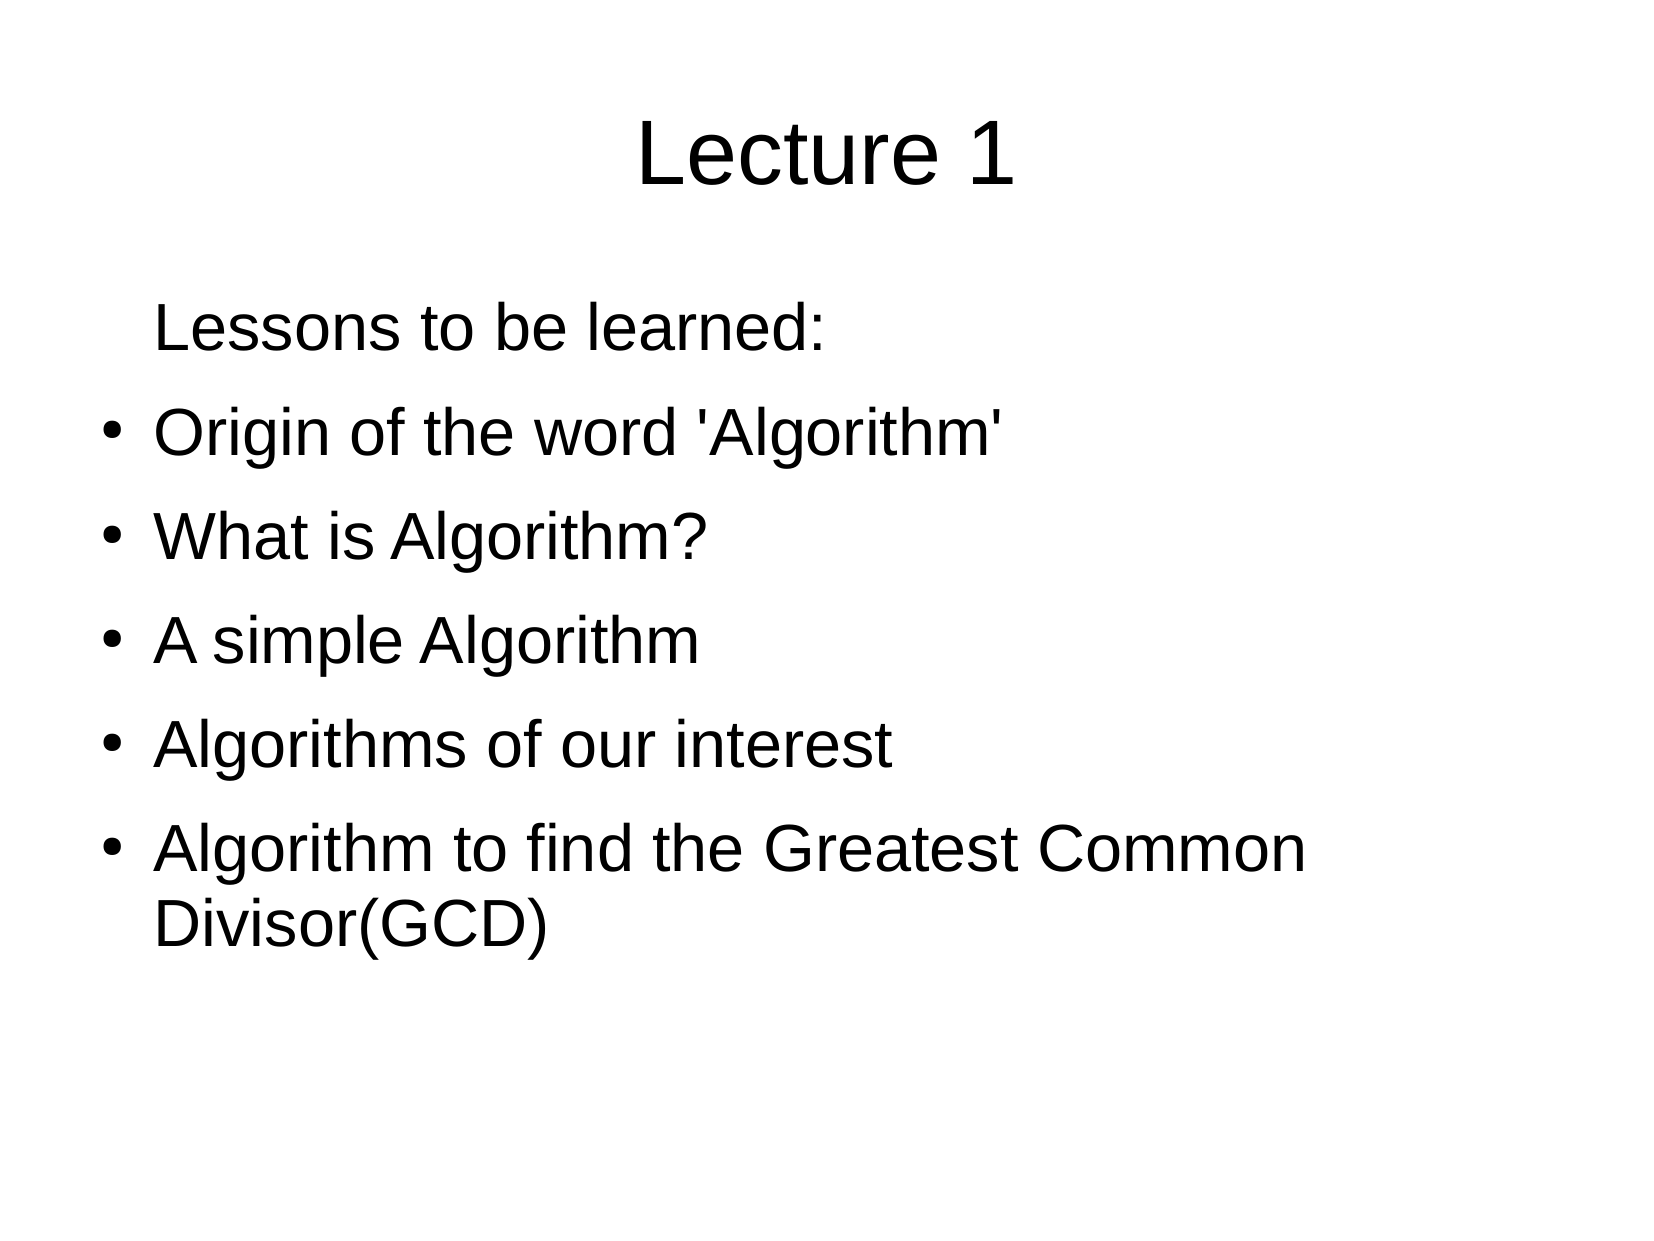

# Lecture 1
Lessons to be learned:
Origin of the word 'Algorithm'
What is Algorithm?
A simple Algorithm
Algorithms of our interest
Algorithm to find the Greatest Common Divisor(GCD)